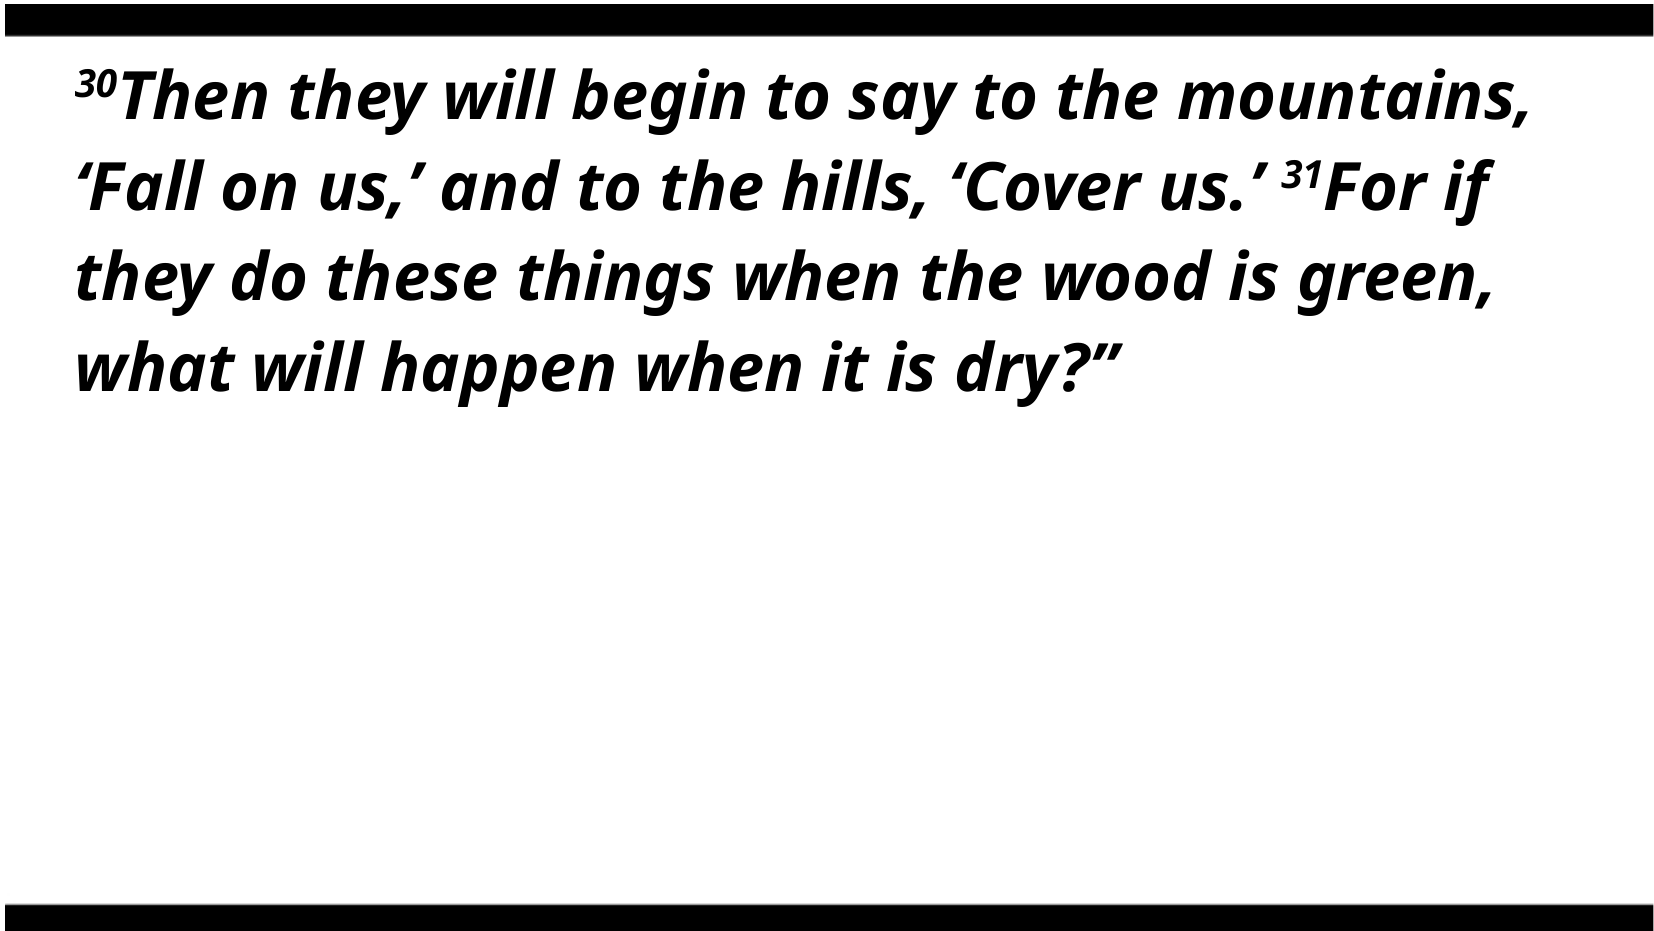

30Then they will begin to say to the mountains, ‘Fall on us,’ and to the hills, ‘Cover us.’ 31For if they do these things when the wood is green, what will happen when it is dry?”